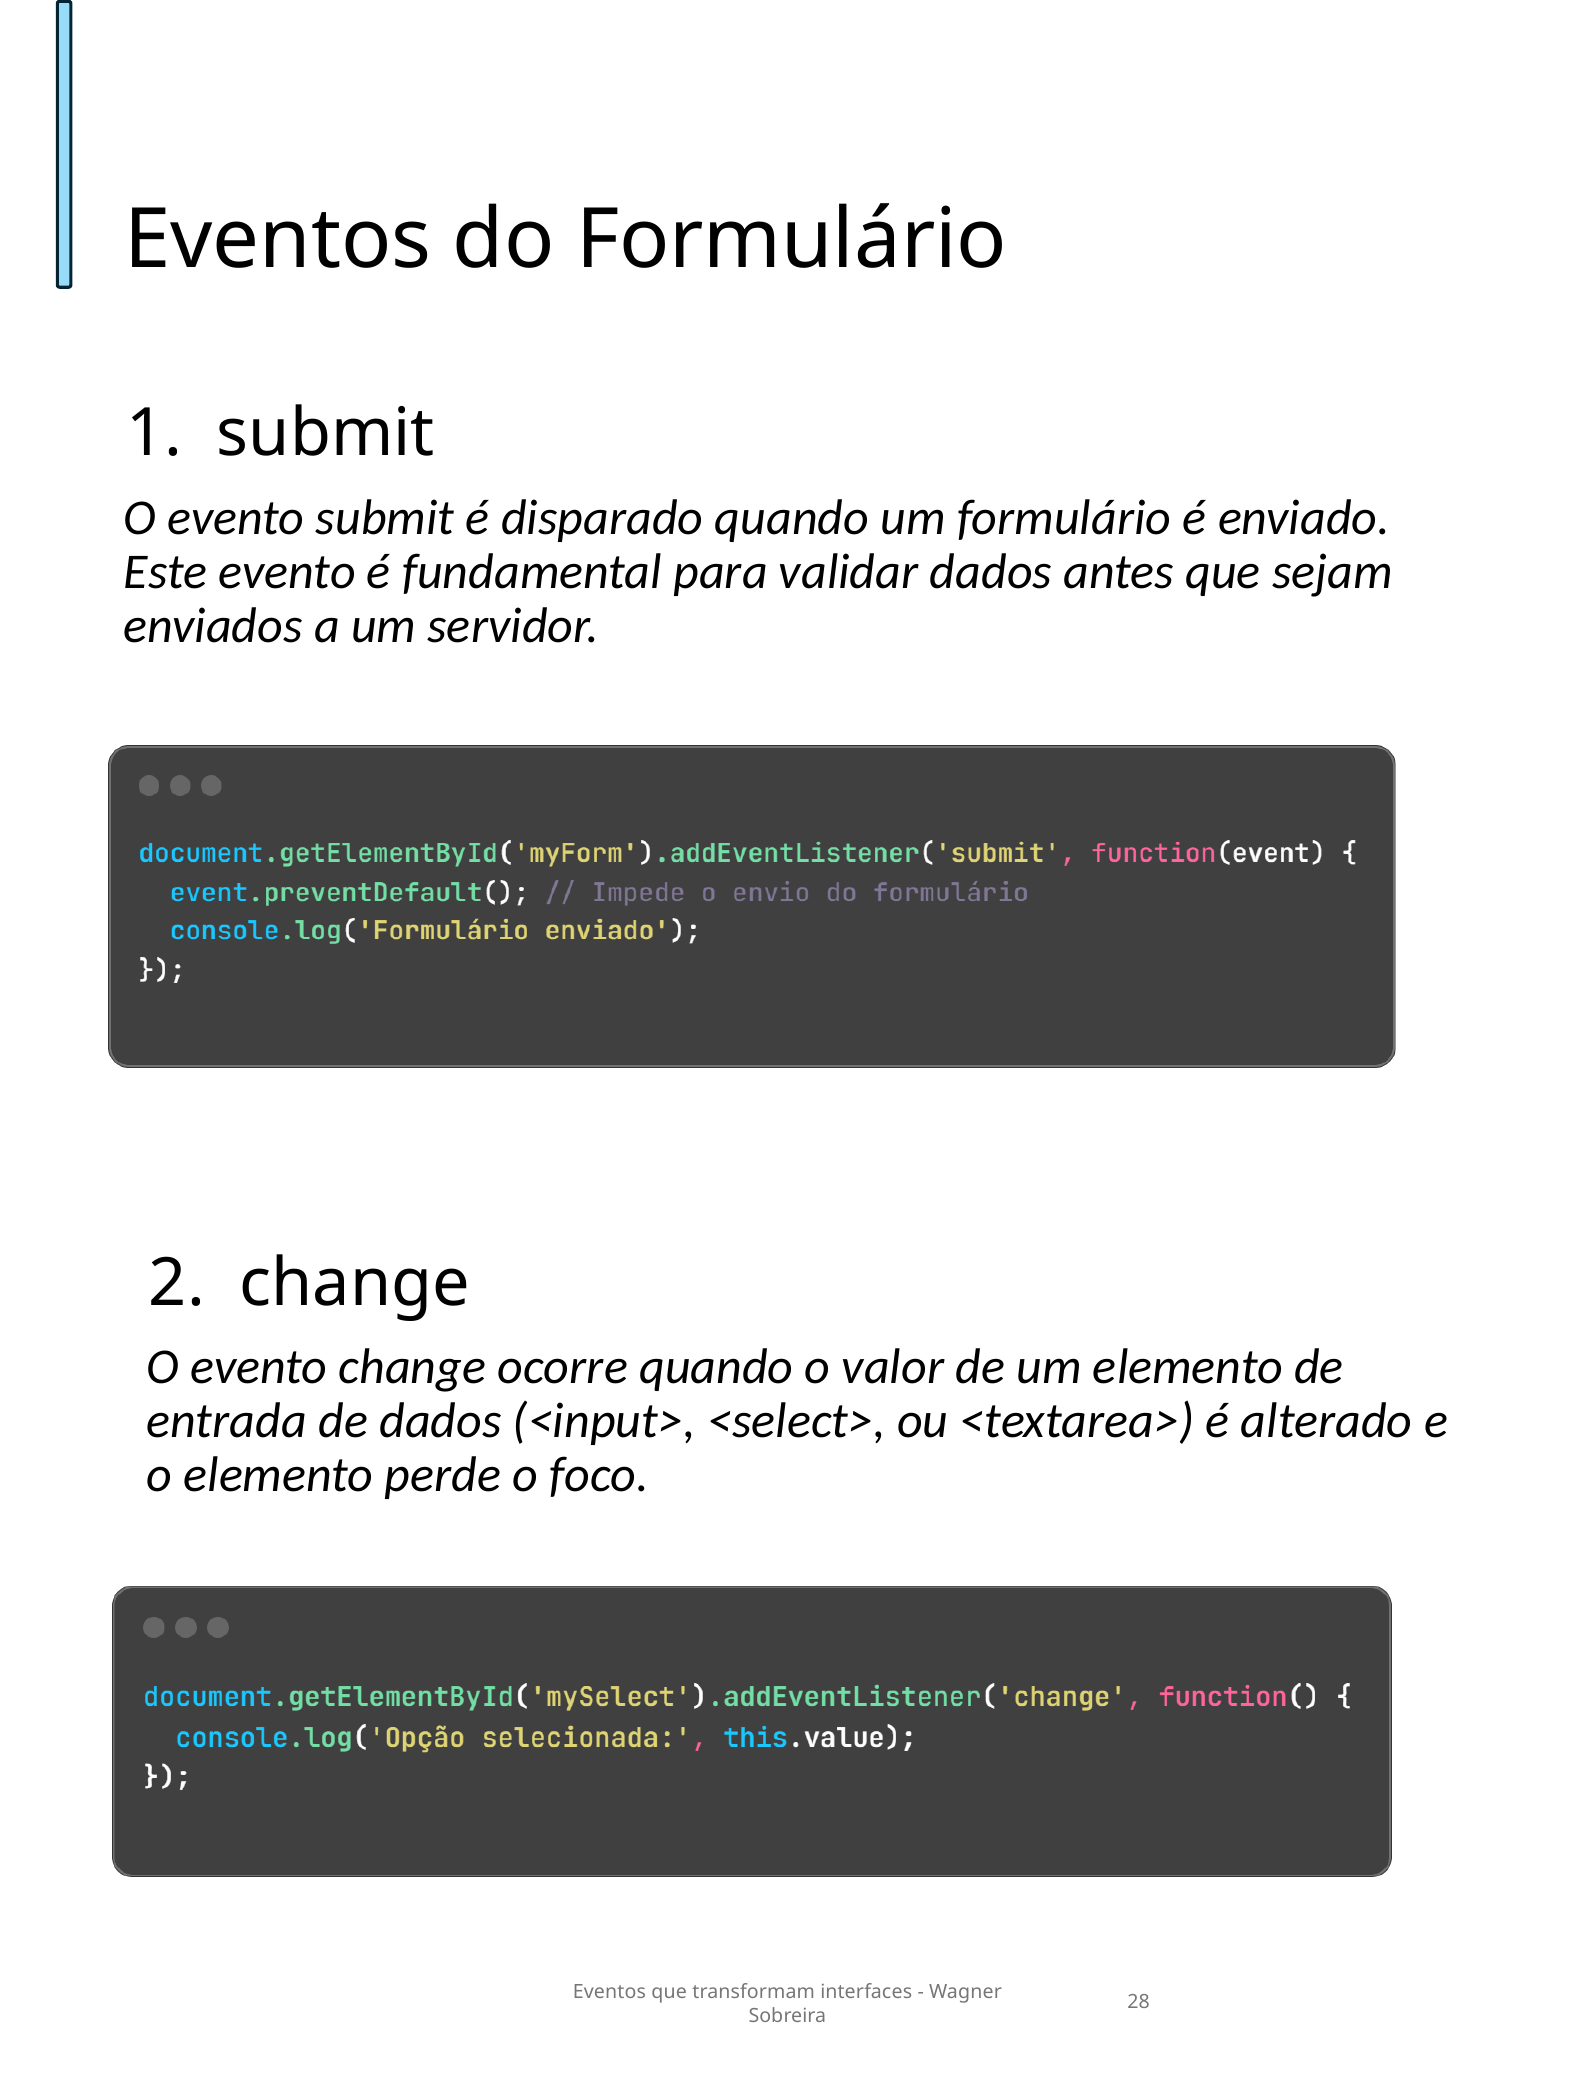

Eventos do Formulário
1.  submit
O evento submit é disparado quando um formulário é enviado. Este evento é fundamental para validar dados antes que sejam enviados a um servidor.
2.  change
O evento change ocorre quando o valor de um elemento de entrada de dados (<input>, <select>, ou <textarea>) é alterado e o elemento perde o foco.
Eventos que transformam interfaces - Wagner Sobreira